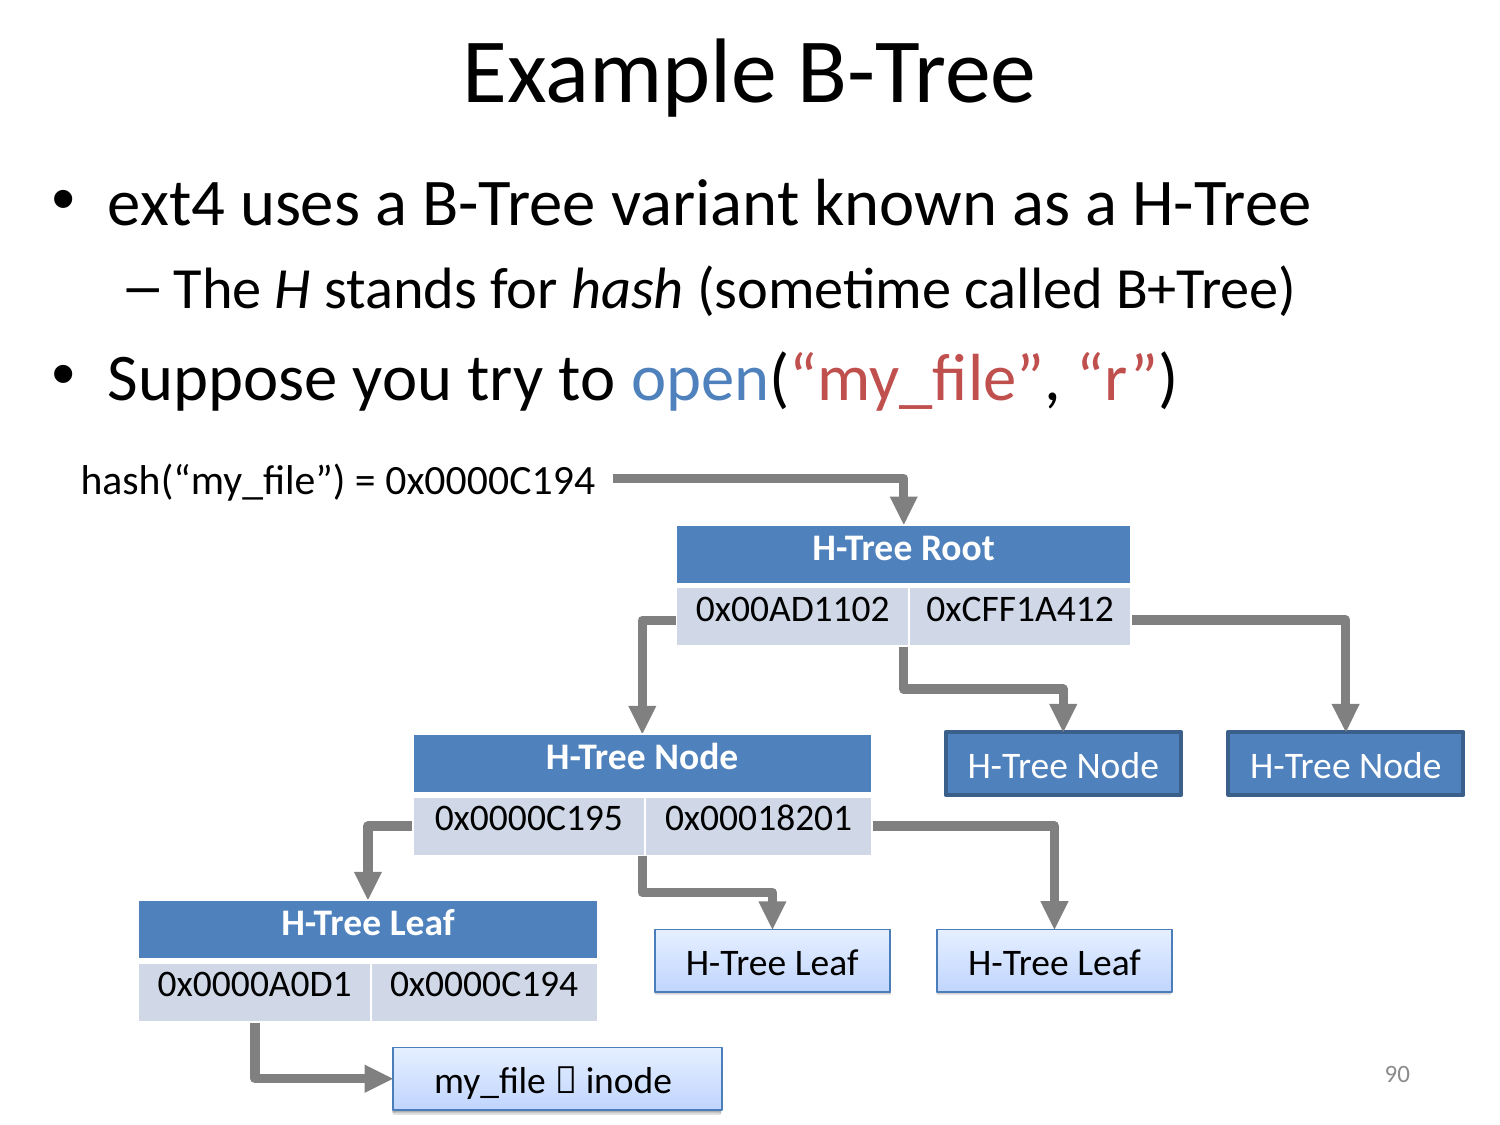

# Example B-Tree
ext4 uses a B-Tree variant known as a H-Tree
The H stands for hash (sometime called B+Tree)
Suppose you try to open(“my_file”, “r”)
hash(“my_file”) = 0x0000C194
| H-Tree Root | |
| --- | --- |
| 0x00AD1102 | 0xCFF1A412 |
H-Tree Node
H-Tree Node
| H-Tree Node | |
| --- | --- |
| 0x0000C195 | 0x00018201 |
| H-Tree Leaf | |
| --- | --- |
| 0x0000A0D1 | 0x0000C194 |
H-Tree Leaf
H-Tree Leaf
my_file  inode